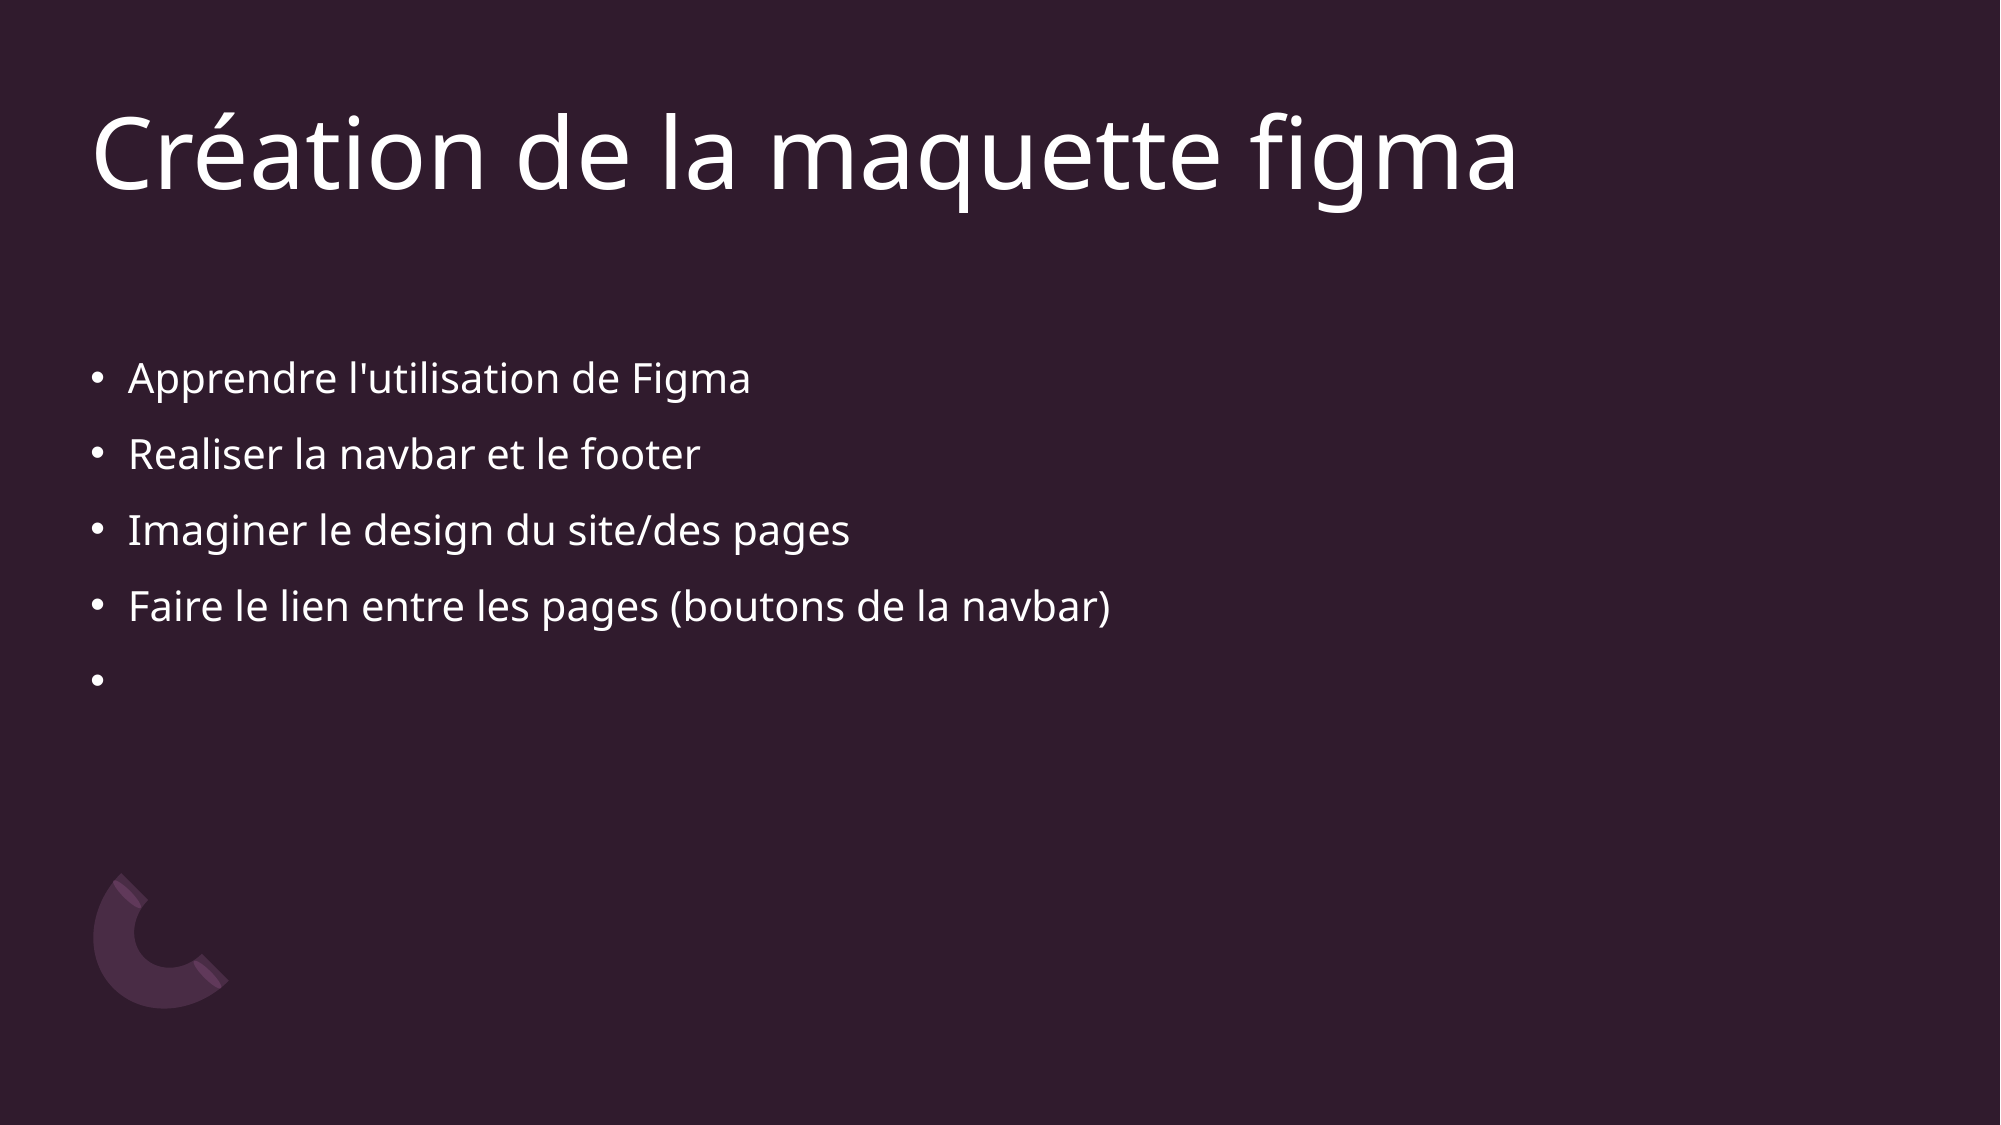

# Création de la maquette figma
Apprendre l'utilisation de Figma
Realiser la navbar et le footer
Imaginer le design du site/des pages
Faire le lien entre les pages (boutons de la navbar)